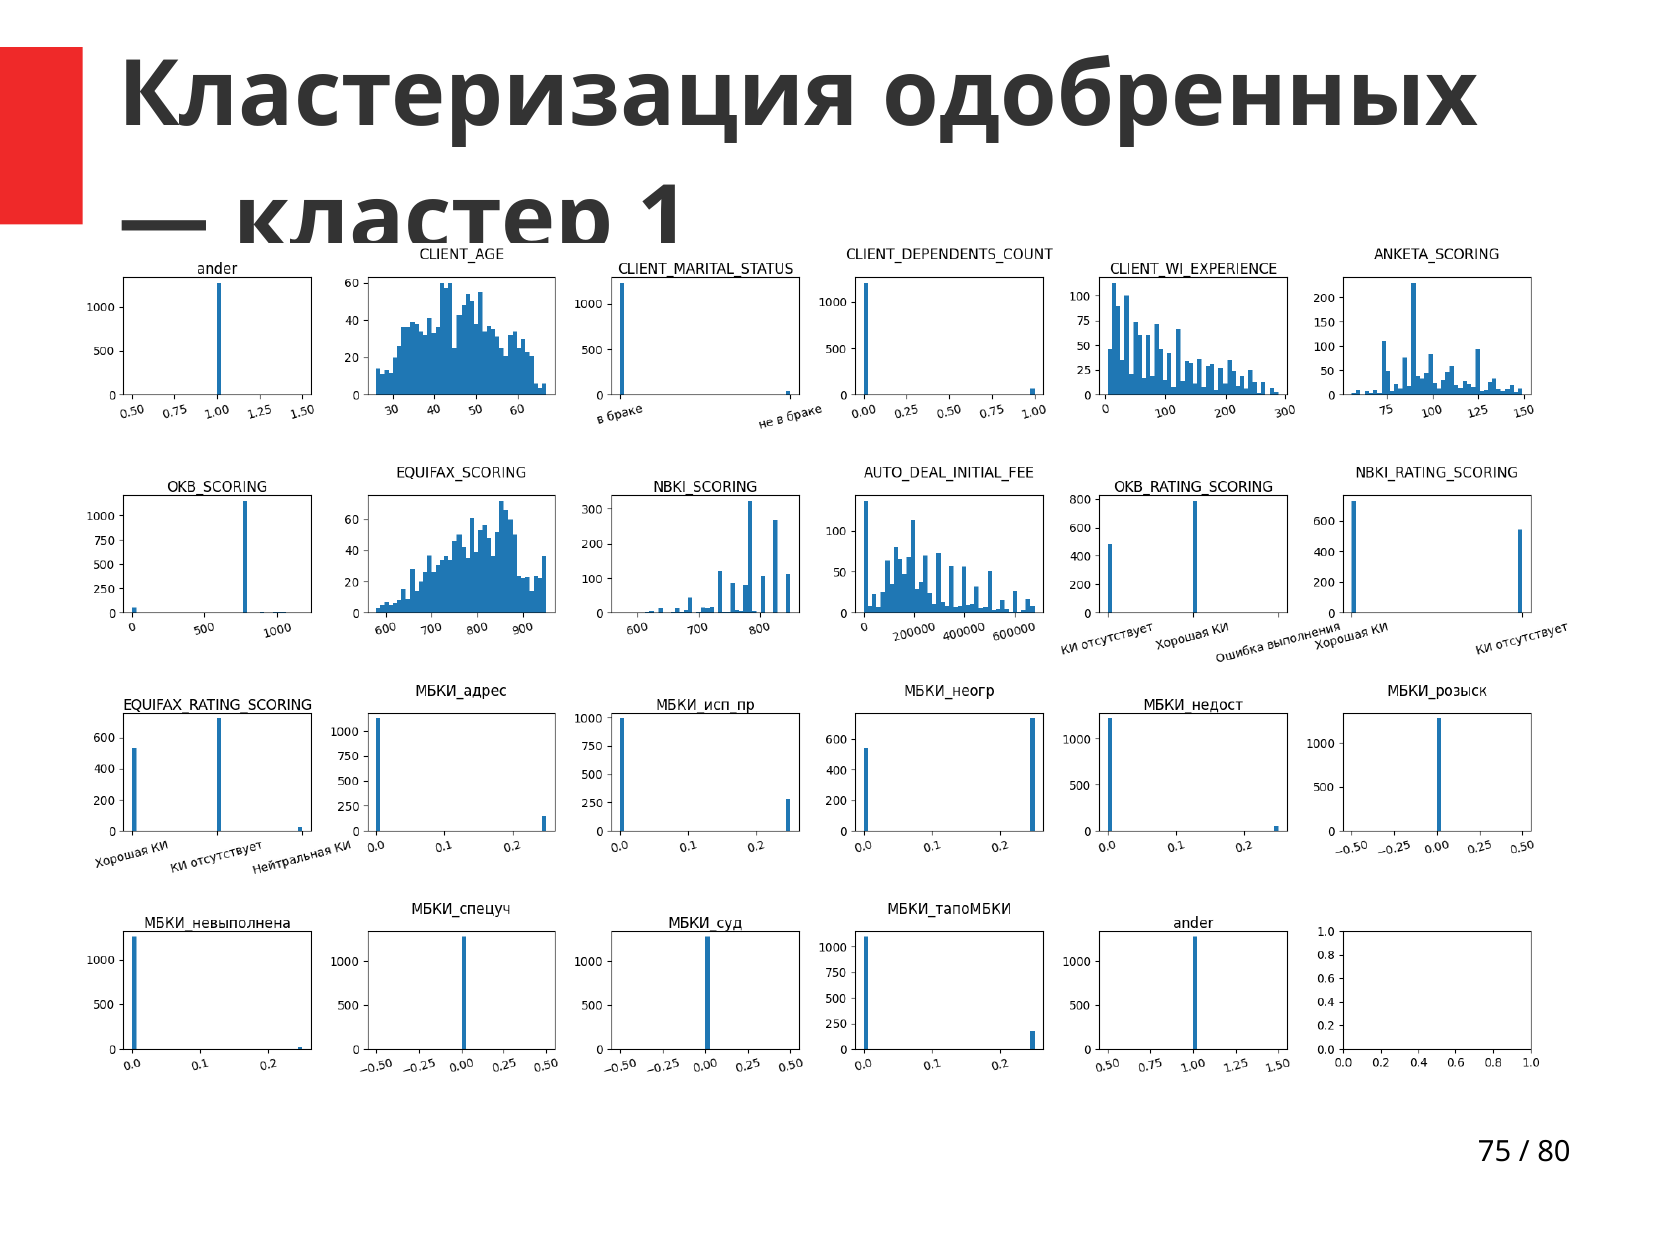

# Кластеризация одобренных — кластер 1
75